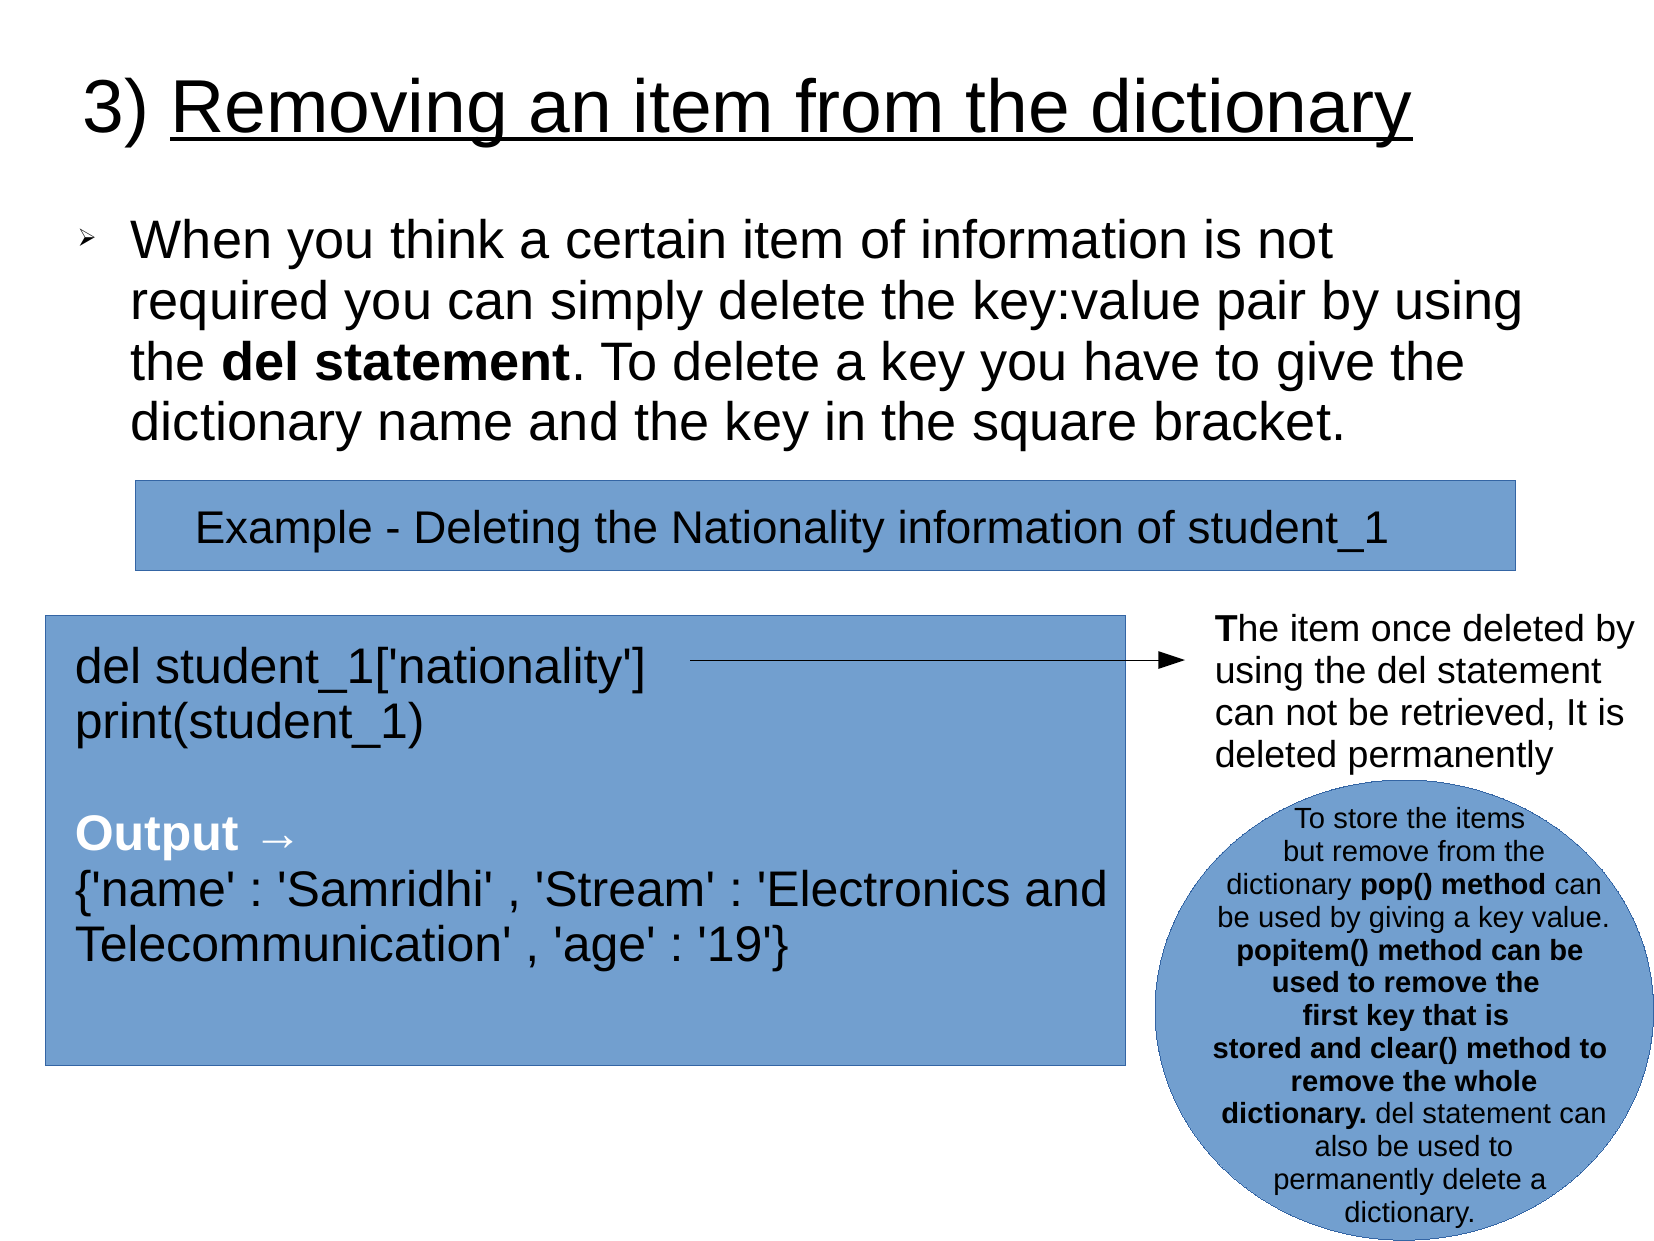

# 3) Removing an item from the dictionary
When you think a certain item of information is not required you can simply delete the key:value pair by using the del statement. To delete a key you have to give the dictionary name and the key in the square bracket.
Example - Deleting the Nationality information of student_1
The item once deleted by using the del statement can not be retrieved, It is deleted permanently
del student_1['nationality']
print(student_1)
Output →
{'name' : 'Samridhi' , 'Stream' : 'Electronics and Telecommunication' , 'age' : '19'}
To store the items
 but remove from the
 dictionary pop() method can
 be used by giving a key value.
 popitem() method can be
used to remove the
first key that is
stored and clear() method to
 remove the whole
 dictionary. del statement can
 also be used to
 permanently delete a
dictionary.